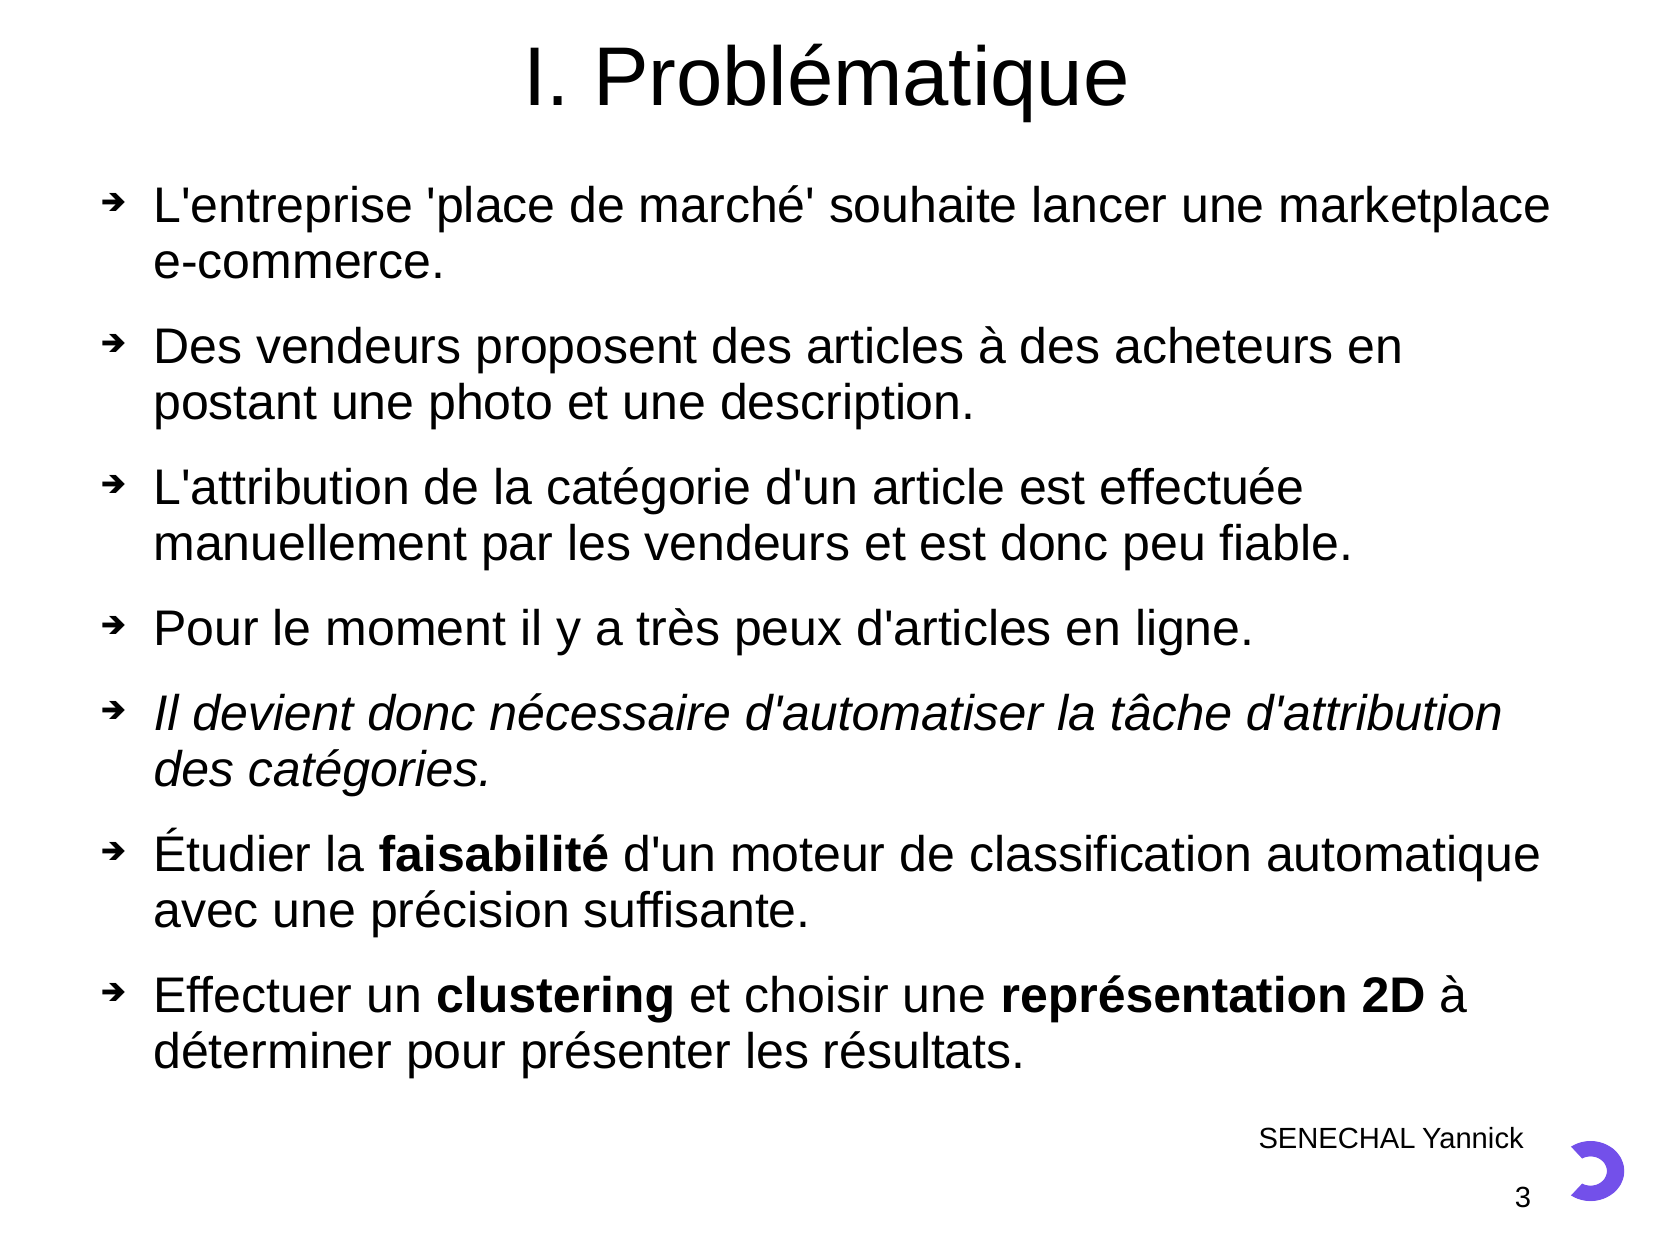

# I. Problématique
L'entreprise 'place de marché' souhaite lancer une marketplace e-commerce.
Des vendeurs proposent des articles à des acheteurs en postant une photo et une description.
L'attribution de la catégorie d'un article est effectuée manuellement par les vendeurs et est donc peu fiable.
Pour le moment il y a très peux d'articles en ligne.
Il devient donc nécessaire d'automatiser la tâche d'attribution des catégories.
Étudier la faisabilité d'un moteur de classification automatique avec une précision suffisante.
Effectuer un clustering et choisir une représentation 2D à déterminer pour présenter les résultats.
SENECHAL Yannick
3